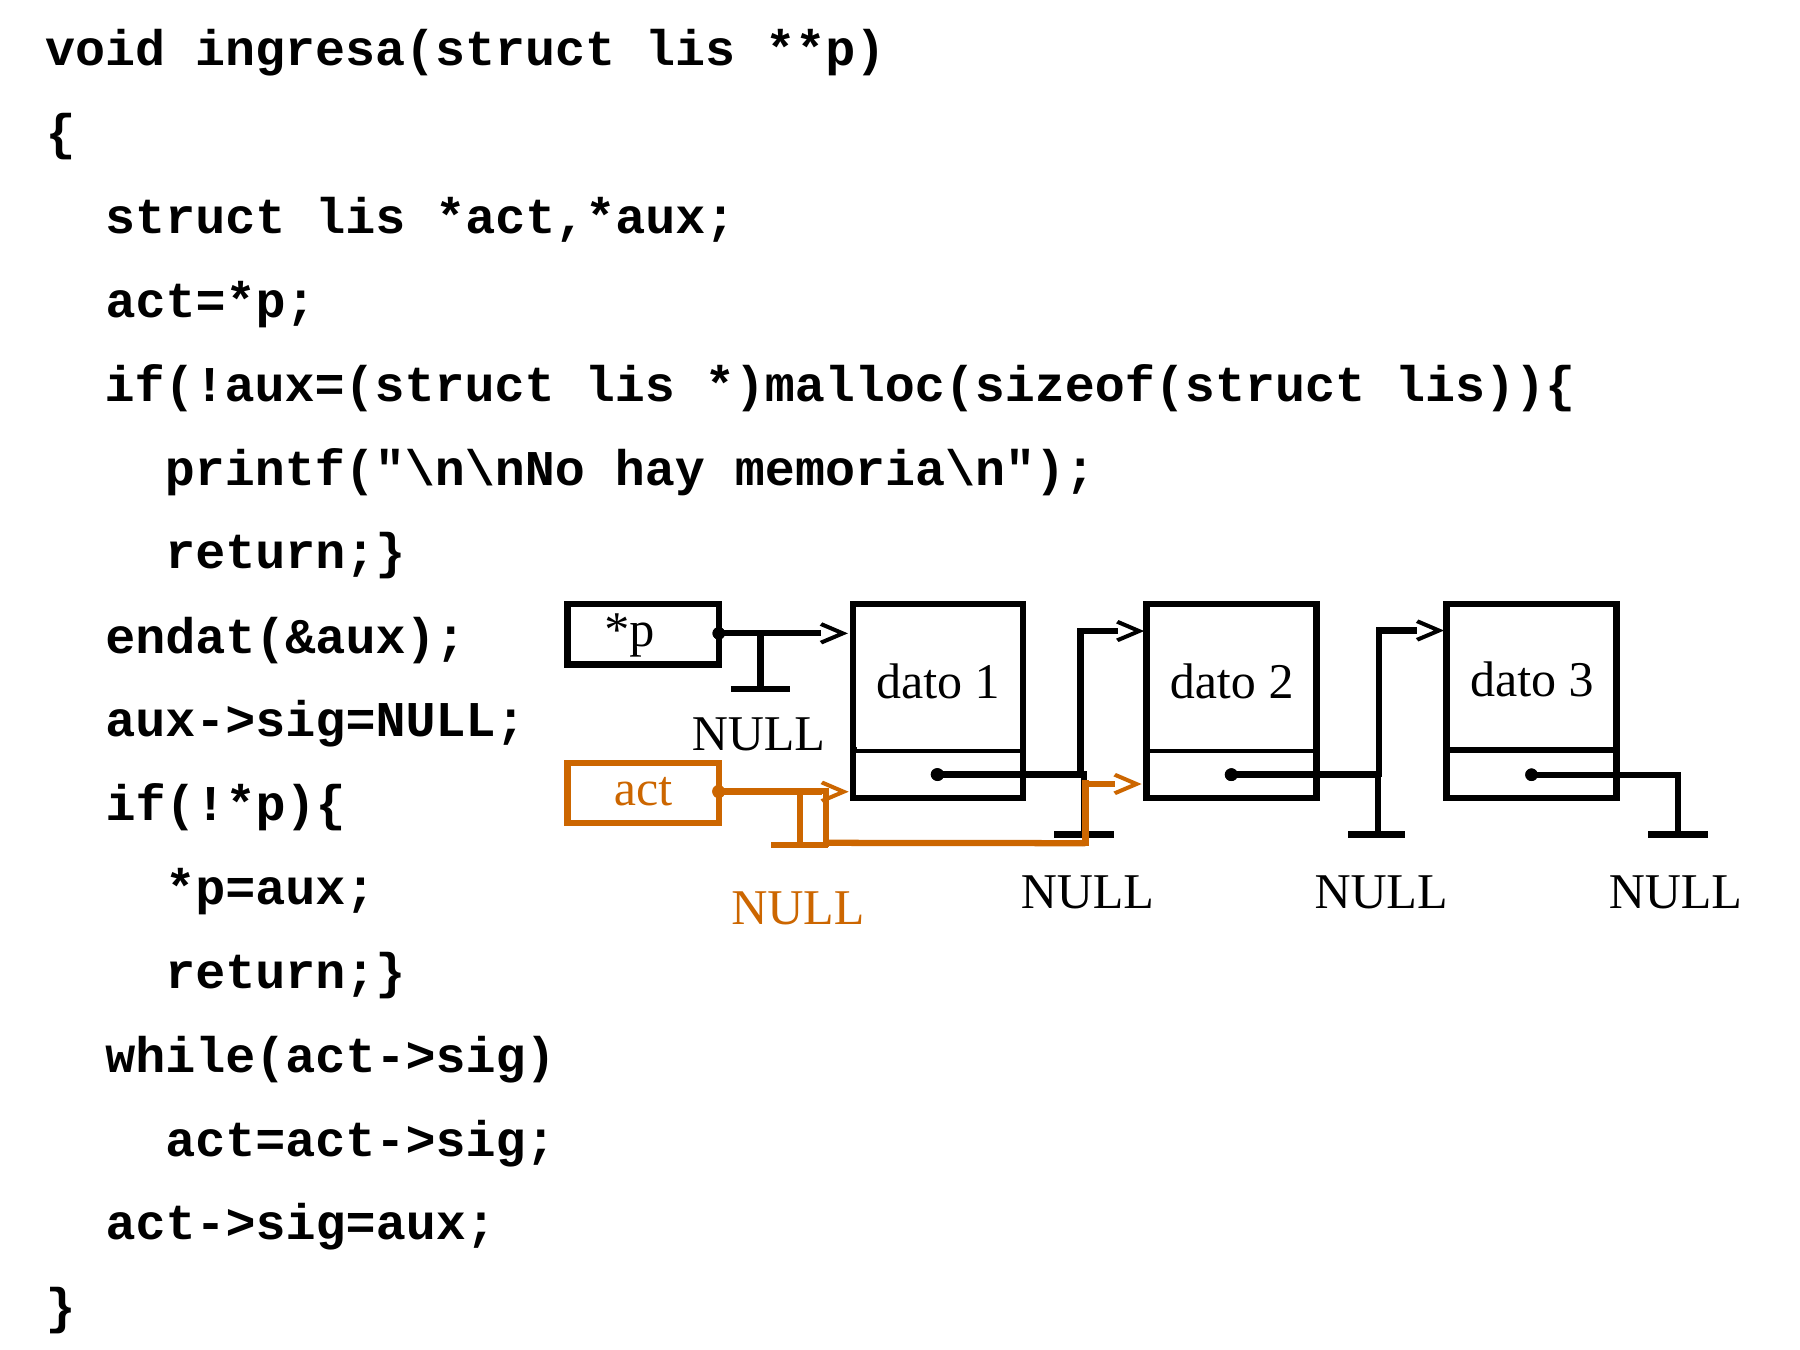

void ingresa(struct lis **p)
{
 struct lis *act,*aux;
 act=*p;
 if(!aux=(struct lis *)malloc(sizeof(struct lis)){
 printf("\n\nNo hay memoria\n");
 return;}
 endat(&aux);
*p
dato 1
dato 2
dato 3
NULL
 aux->sig=NULL;
 if(!*p){
act
NULL
NULL
NULL
NULL
 *p=aux;
 return;}
 while(act->sig)
 act=act->sig;
 act->sig=aux;
}